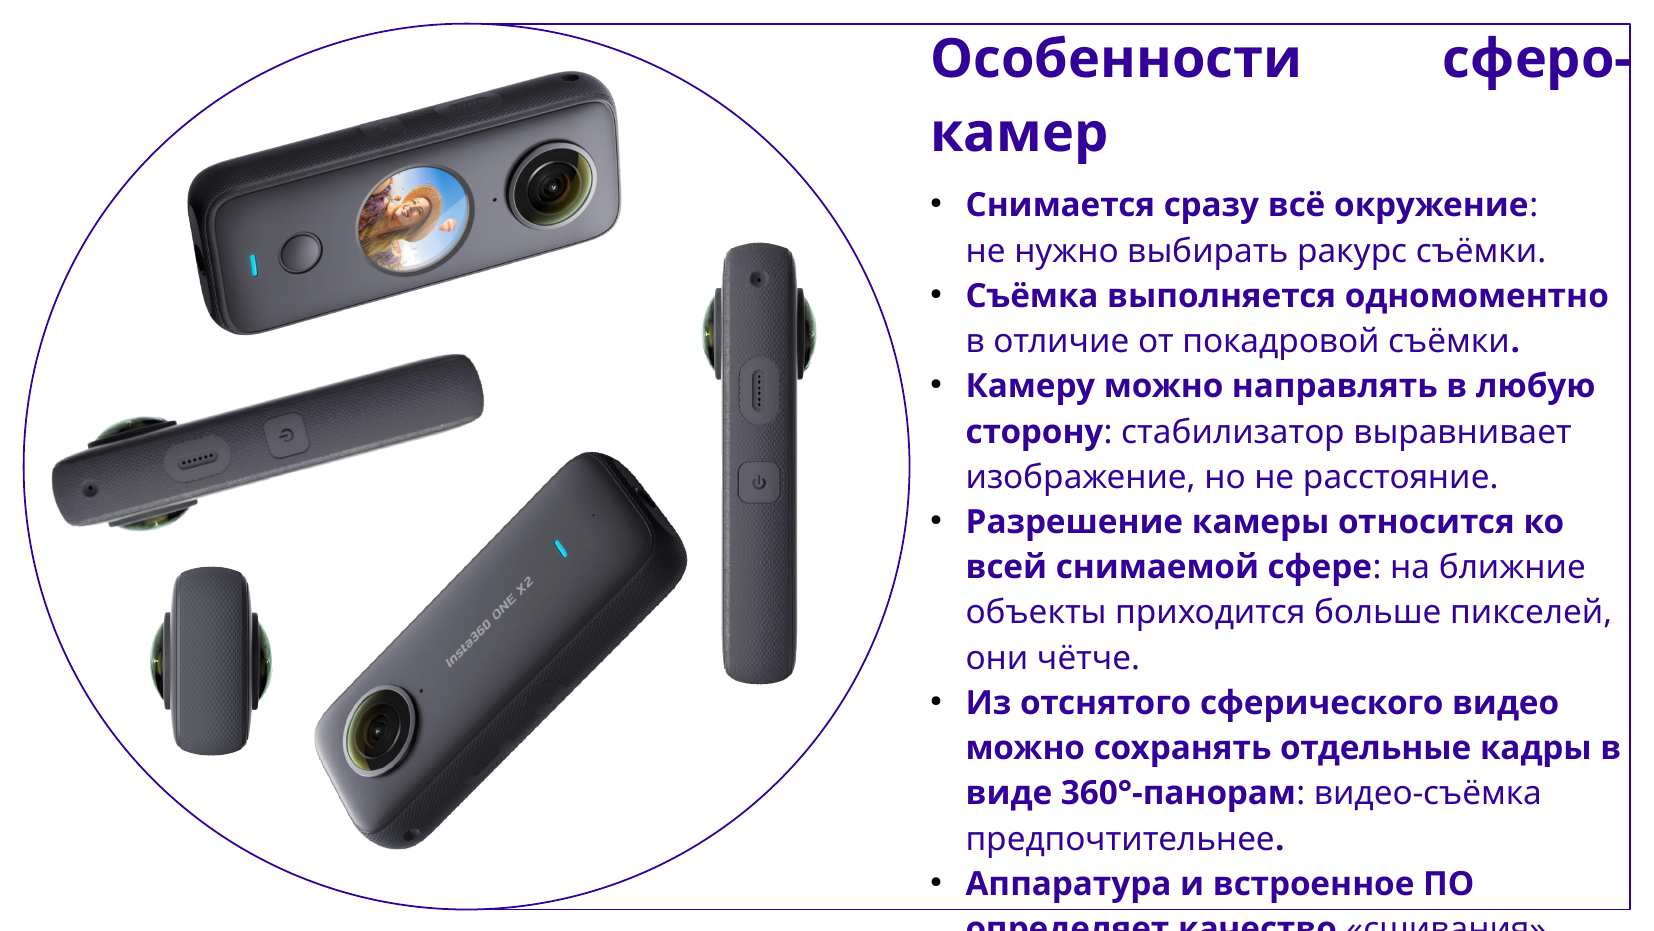

Особенности сферо-камер
Снимается сразу всё окружение:
не нужно выбирать ракурс съёмки.
Съёмка выполняется одномоментно в отличие от покадровой съёмки.
Камеру можно направлять в любую сторону: стабилизатор выравнивает изображение, но не расстояние.
Разрешение камеры относится ко всей снимаемой сфере: на ближние объекты приходится больше пикселей, они чётче.
Из отснятого сферического видео можно сохранять отдельные кадры в виде 360°-панорам: видео-съёмка предпочтительнее.
Аппаратура и встроенное ПО определяет качество «сшивания» (stitching) двух снимаемых полушарий.
Сферическая панорама даёт много возможностей для постпроизводства.